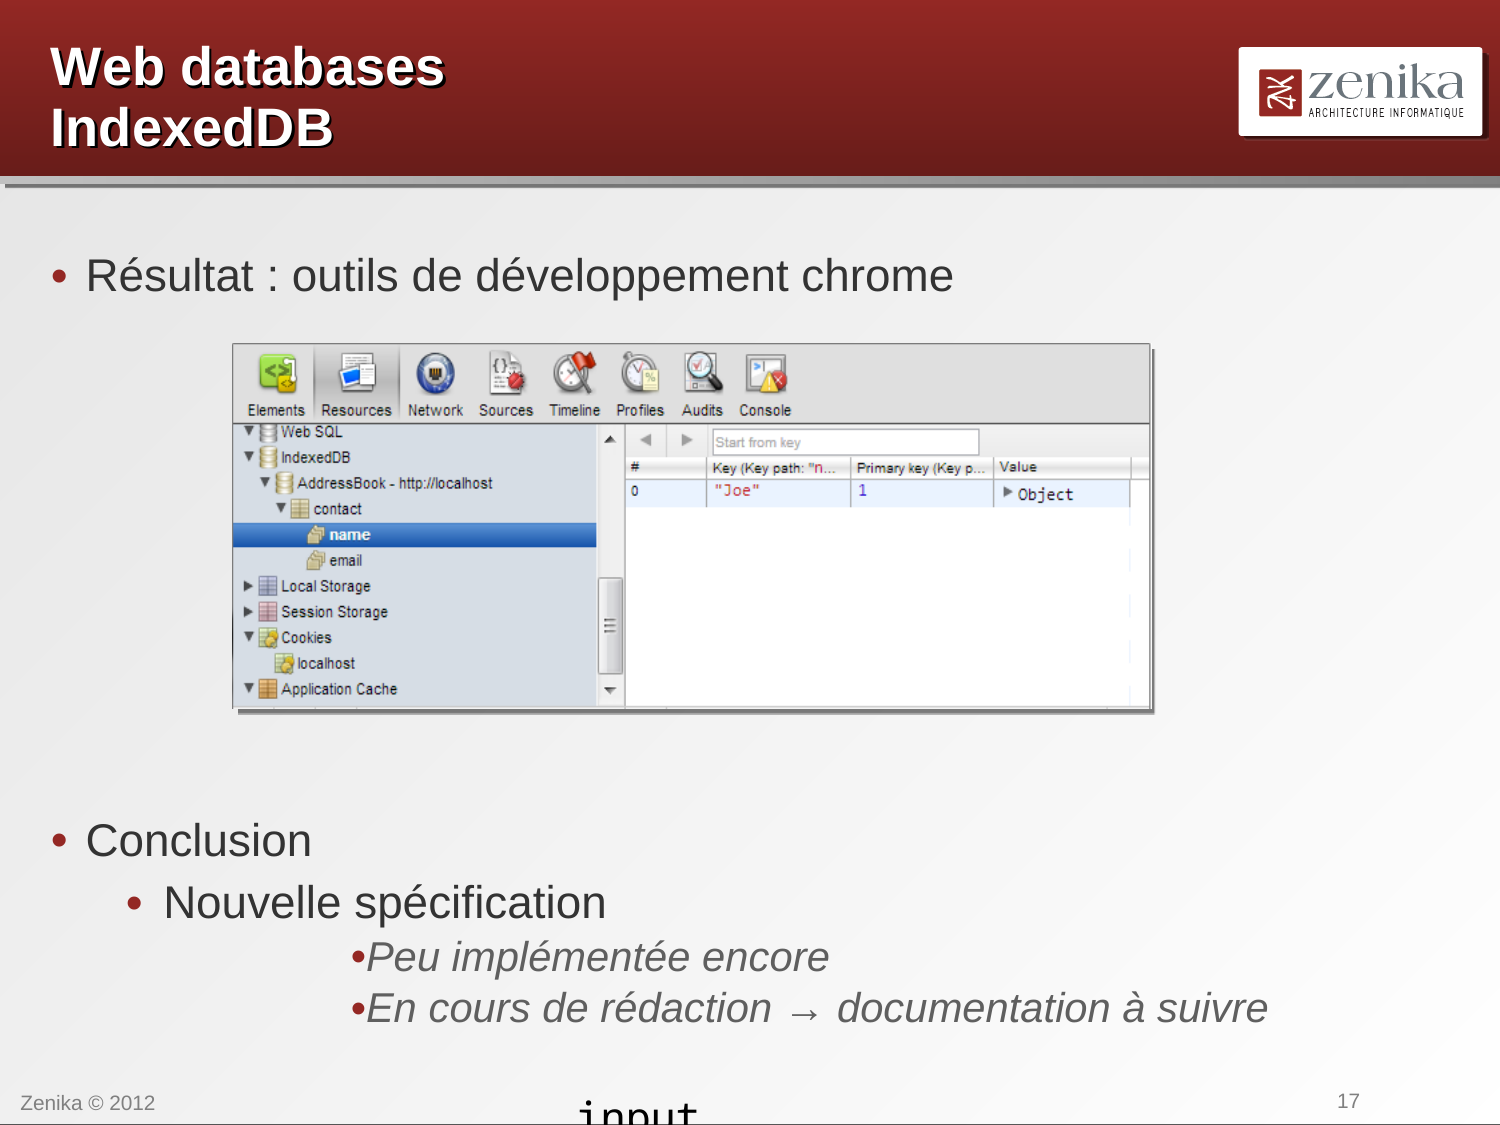

# Web databases IndexedDB
Résultat : outils de développement chrome
Conclusion
Nouvelle spécification
Peu implémentée encore
En cours de rédaction → documentation à suivre